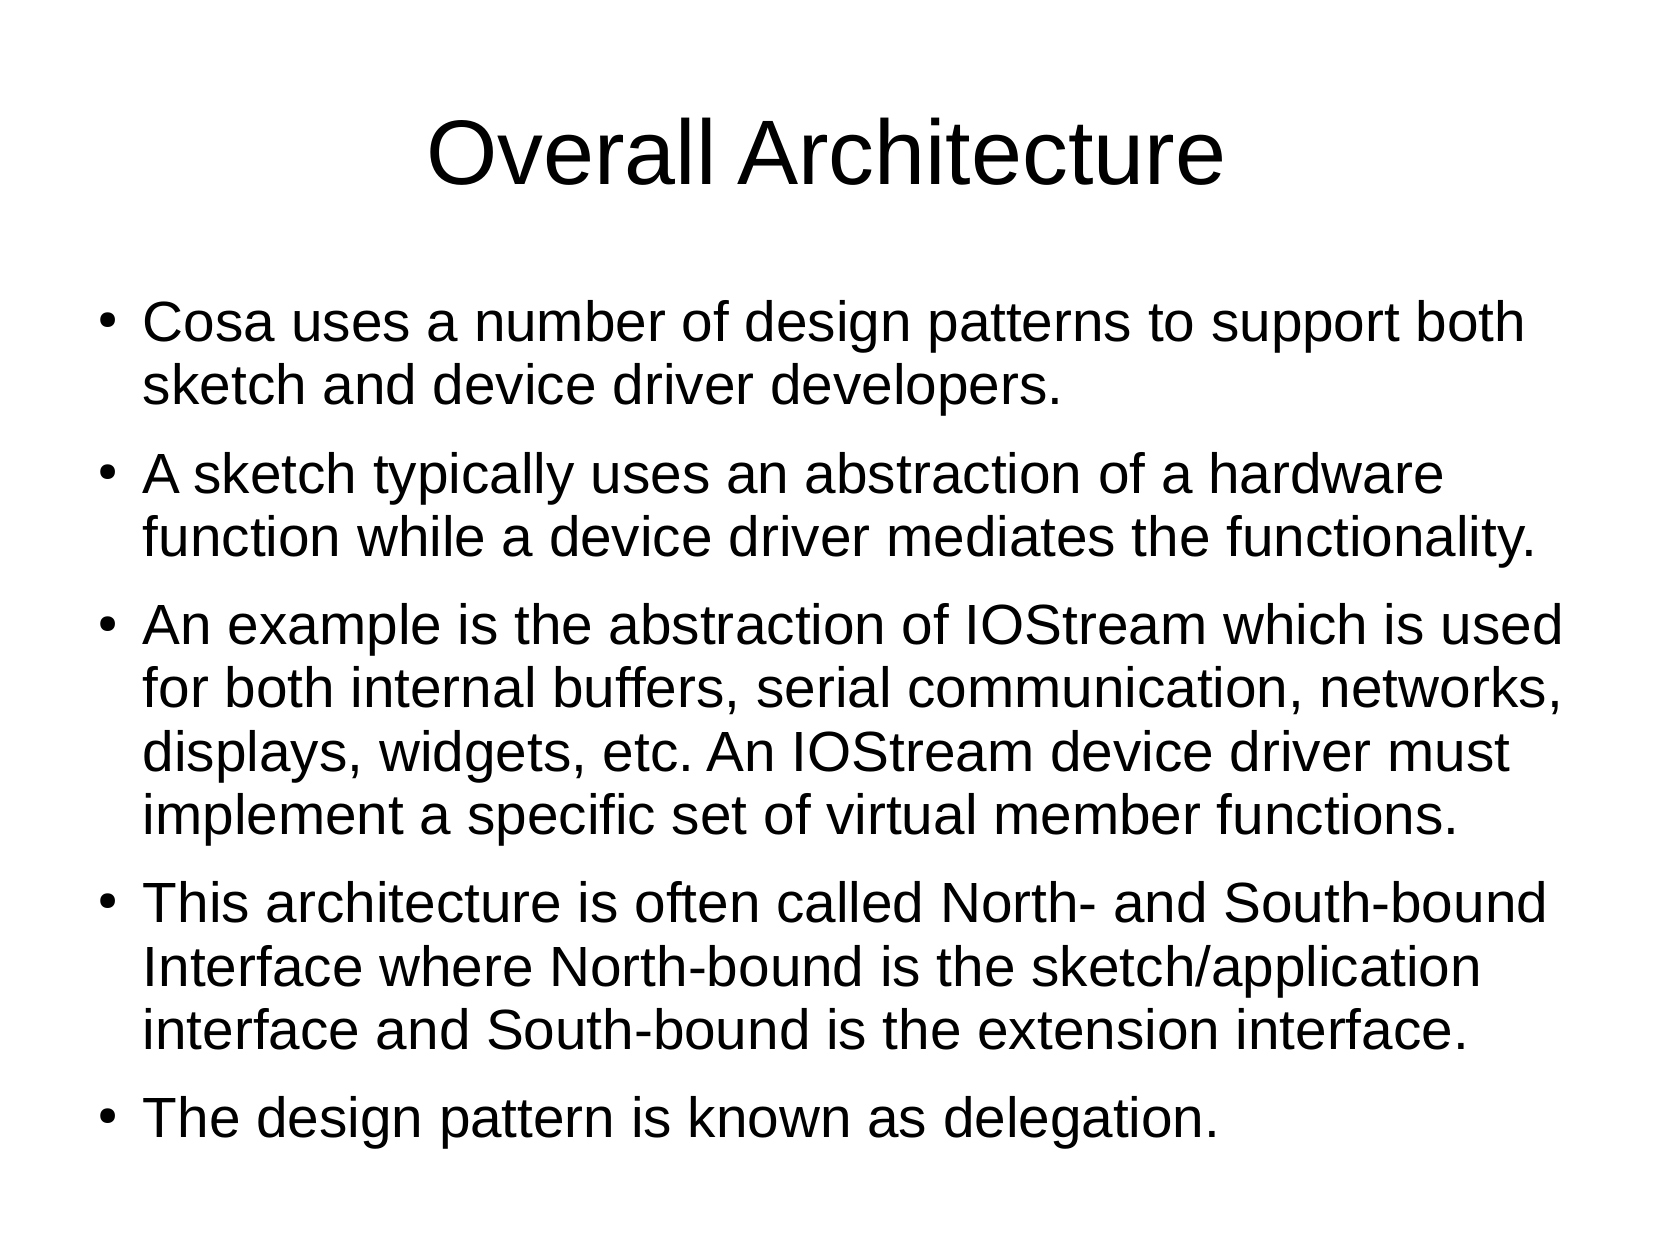

# Overall Architecture
Cosa uses a number of design patterns to support both sketch and device driver developers.
A sketch typically uses an abstraction of a hardware function while a device driver mediates the functionality.
An example is the abstraction of IOStream which is used for both internal buffers, serial communication, networks, displays, widgets, etc. An IOStream device driver must implement a specific set of virtual member functions.
This architecture is often called North- and South-bound Interface where North-bound is the sketch/application interface and South-bound is the extension interface.
The design pattern is known as delegation.